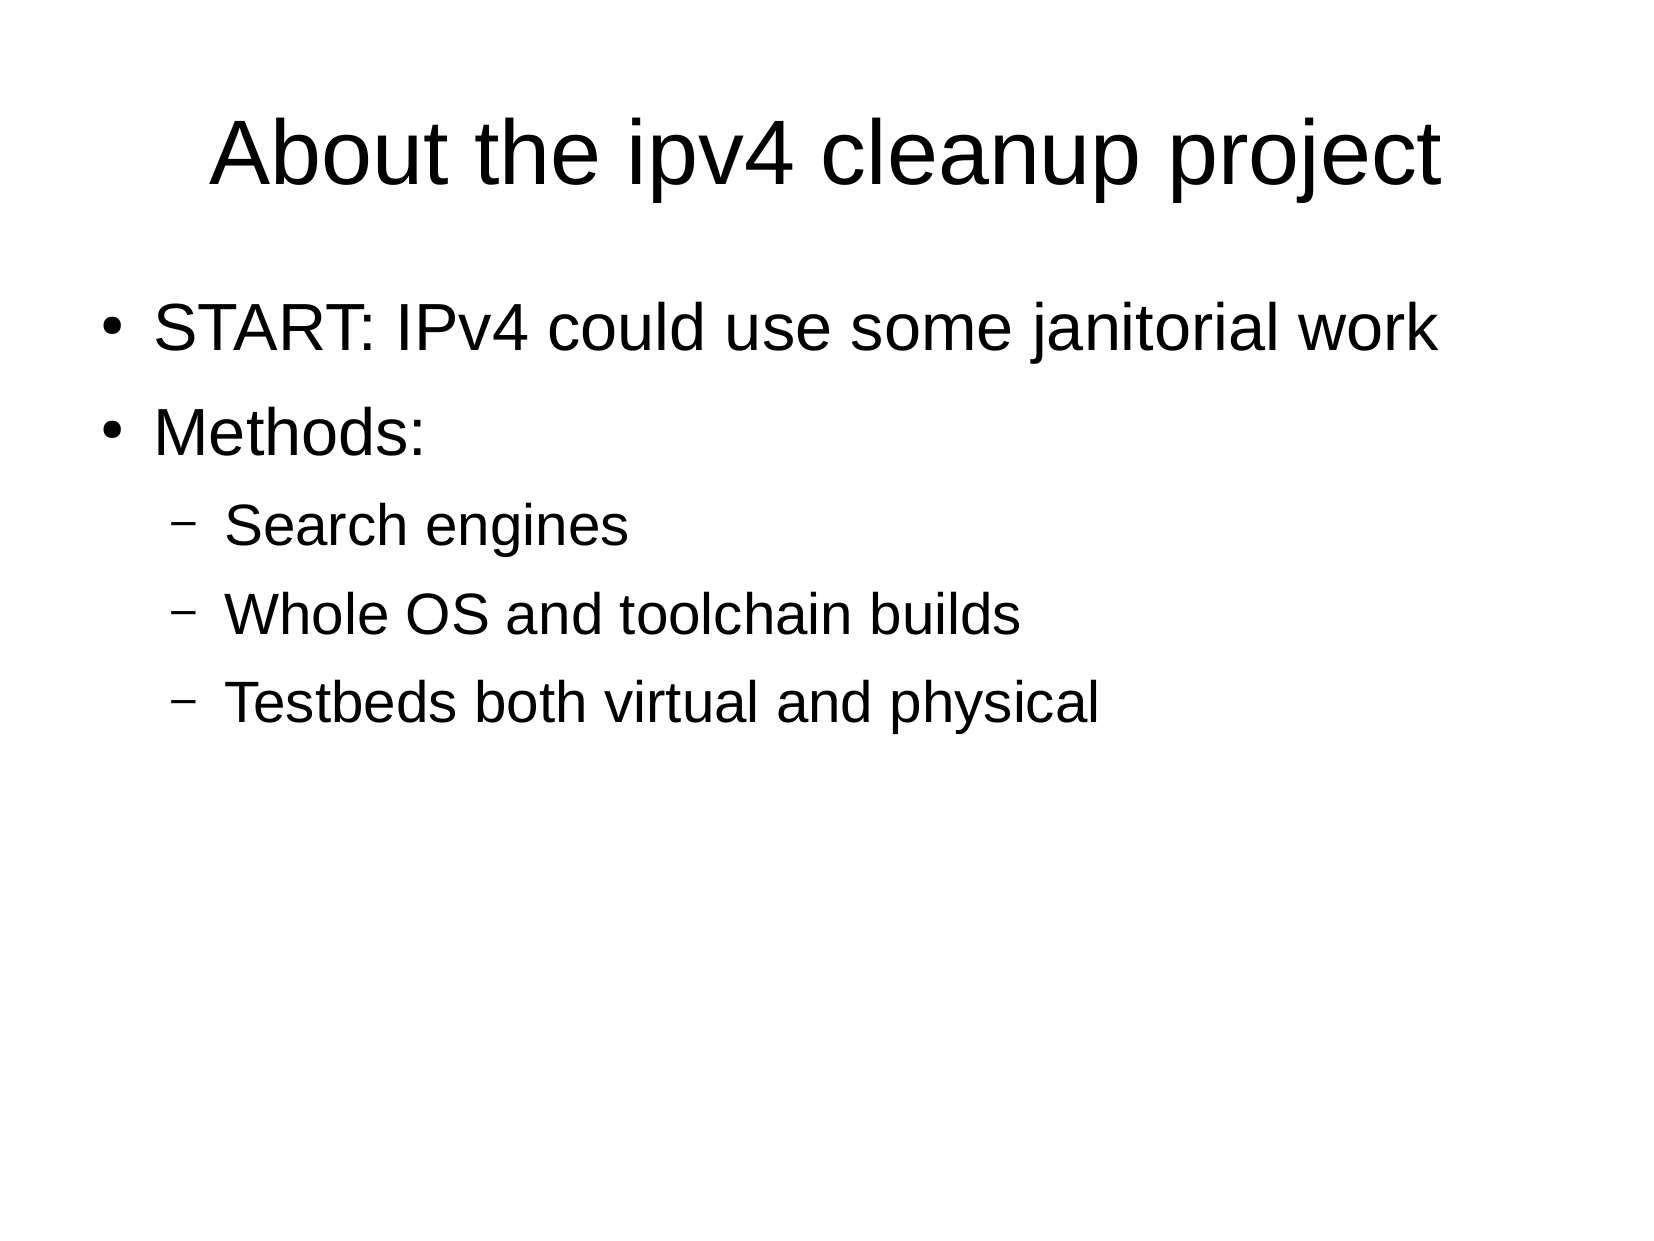

# About the ipv4 cleanup project
START: IPv4 could use some janitorial work
Methods:
Search engines
Whole OS and toolchain builds
Testbeds both virtual and physical